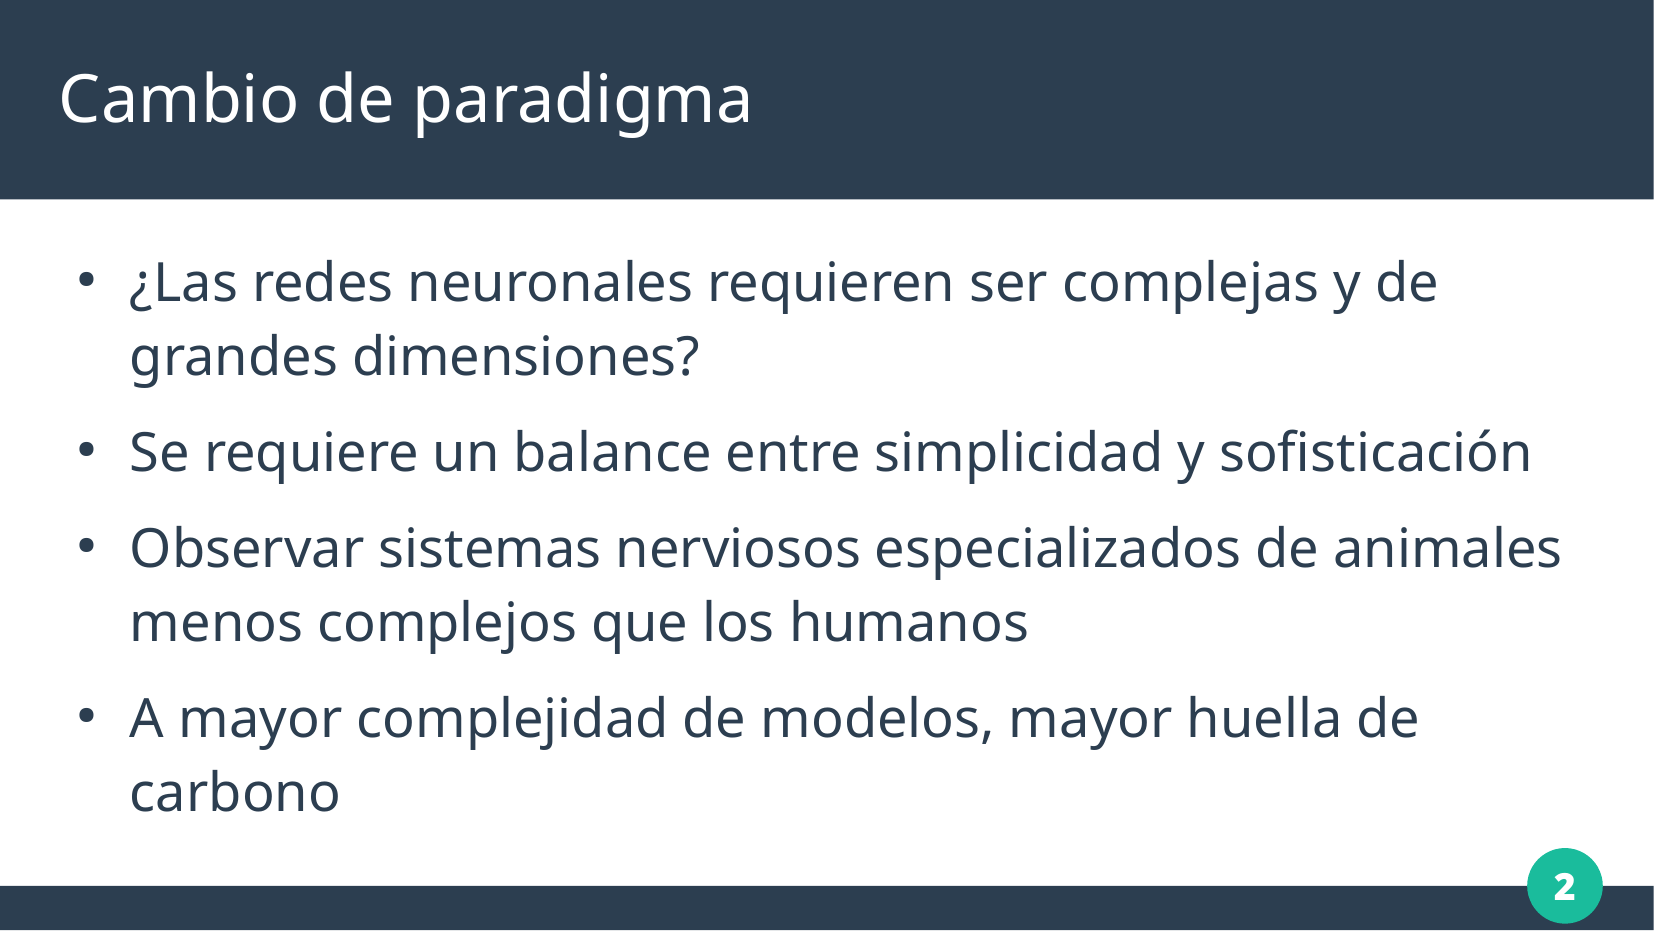

# Cambio de paradigma
¿Las redes neuronales requieren ser complejas y de grandes dimensiones?
Se requiere un balance entre simplicidad y sofisticación
Observar sistemas nerviosos especializados de animales menos complejos que los humanos
A mayor complejidad de modelos, mayor huella de carbono